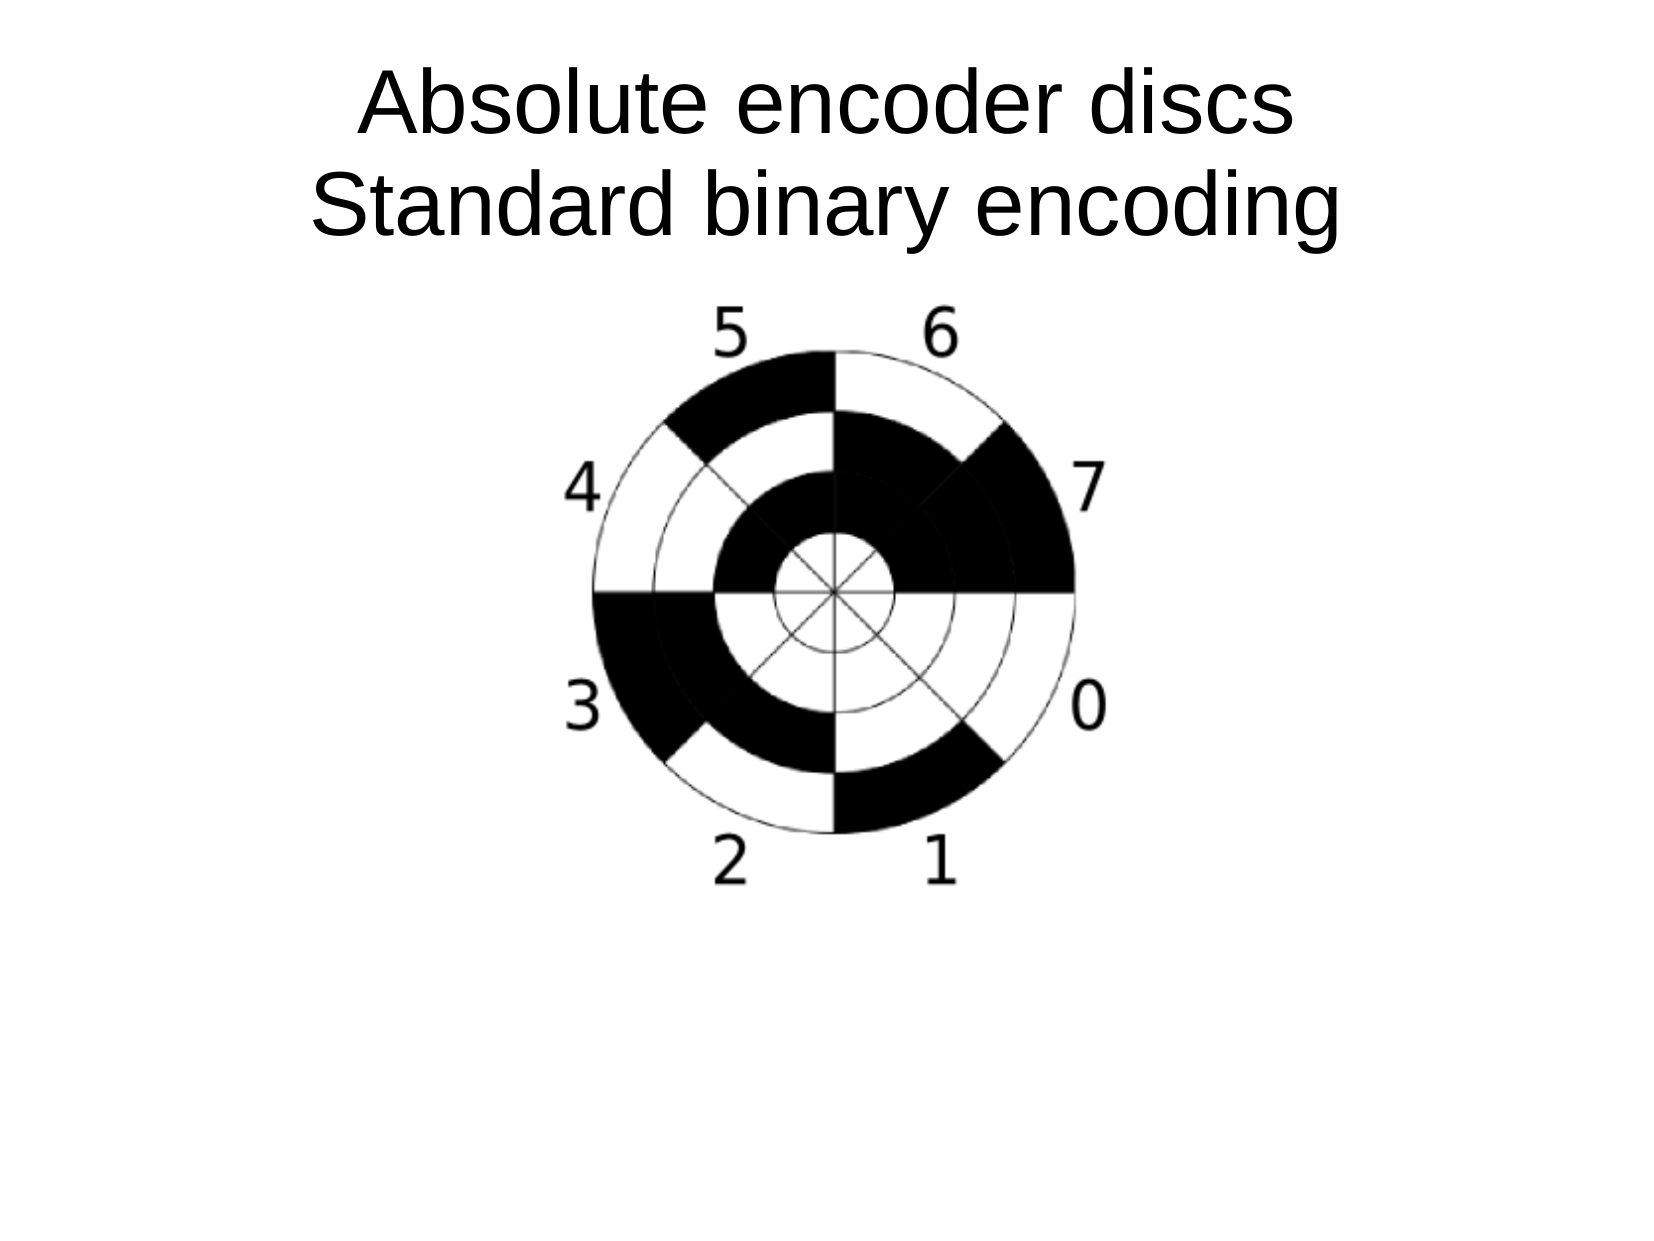

# Absolute encoder discs Standard binary encoding